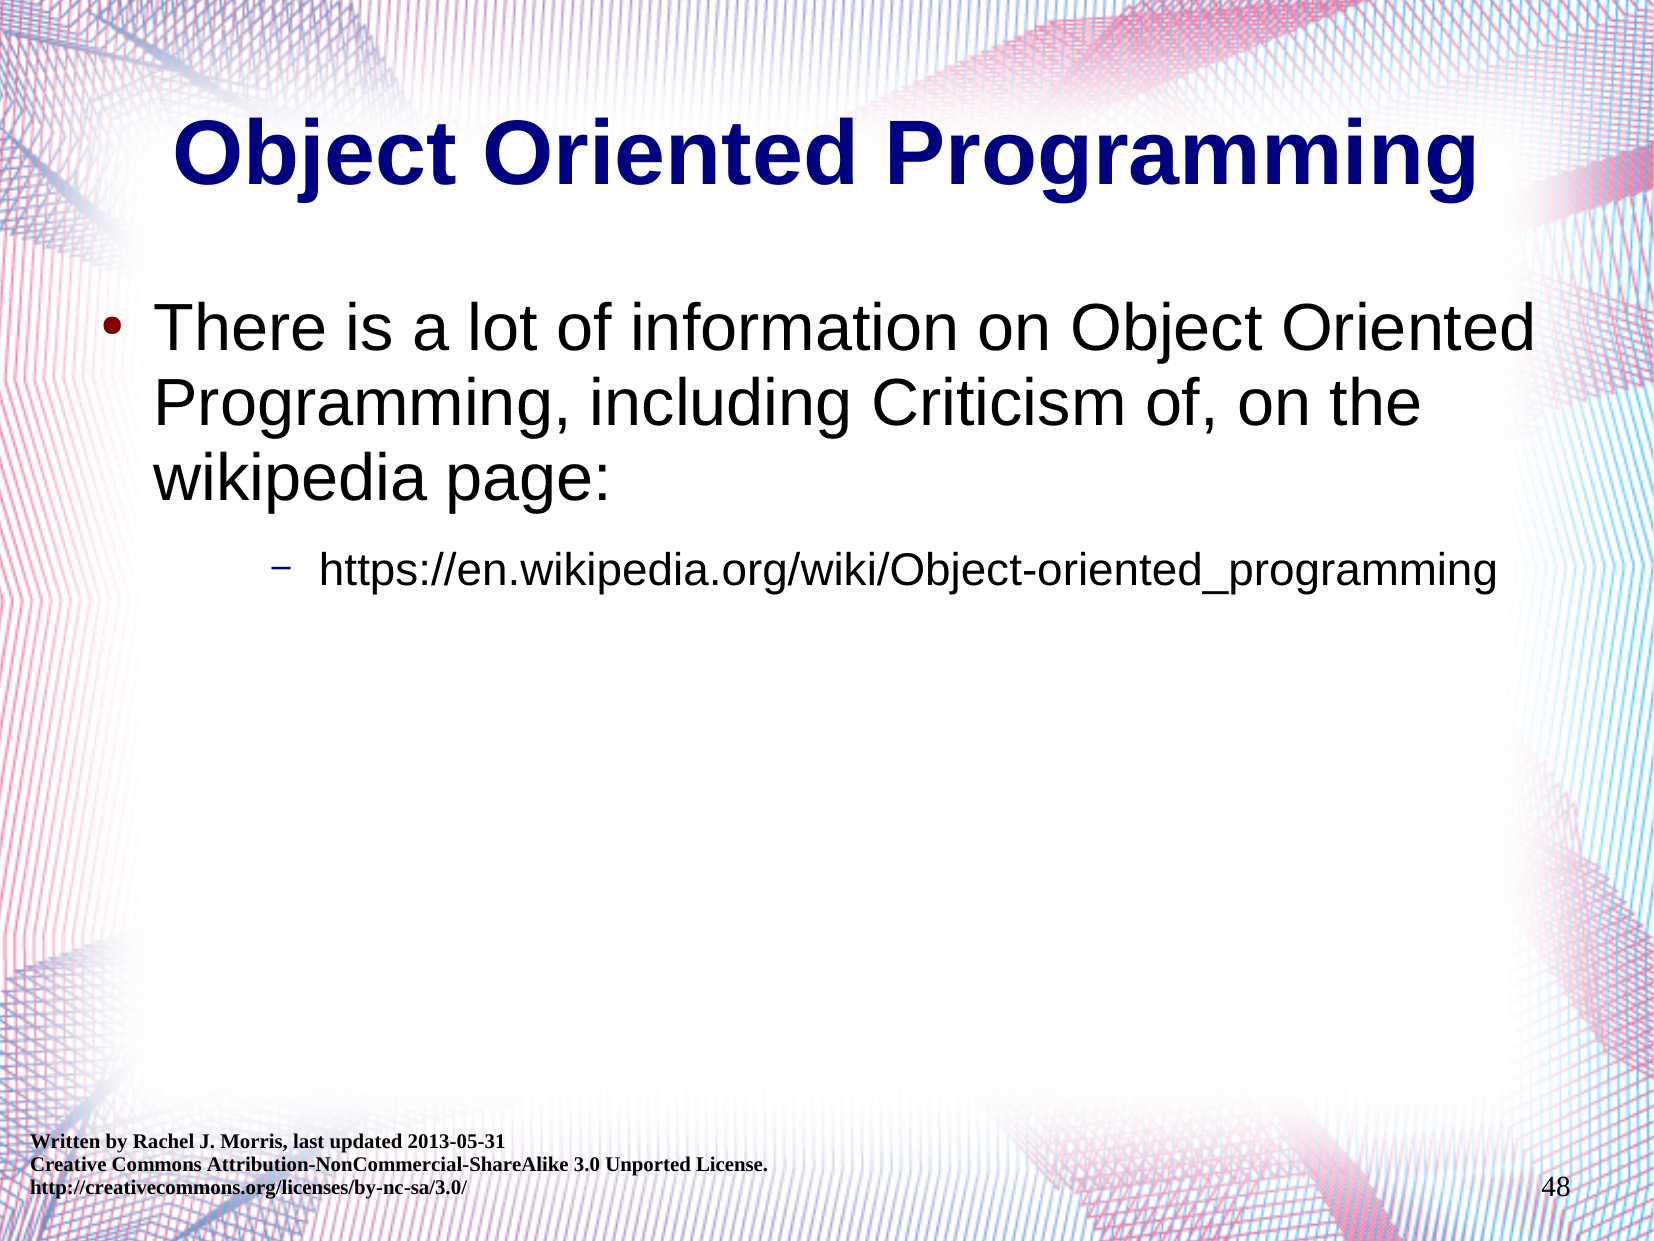

# Object Oriented Programming
There is a lot of information on Object Oriented Programming, including Criticism of, on the wikipedia page:
https://en.wikipedia.org/wiki/Object-oriented_programming
48